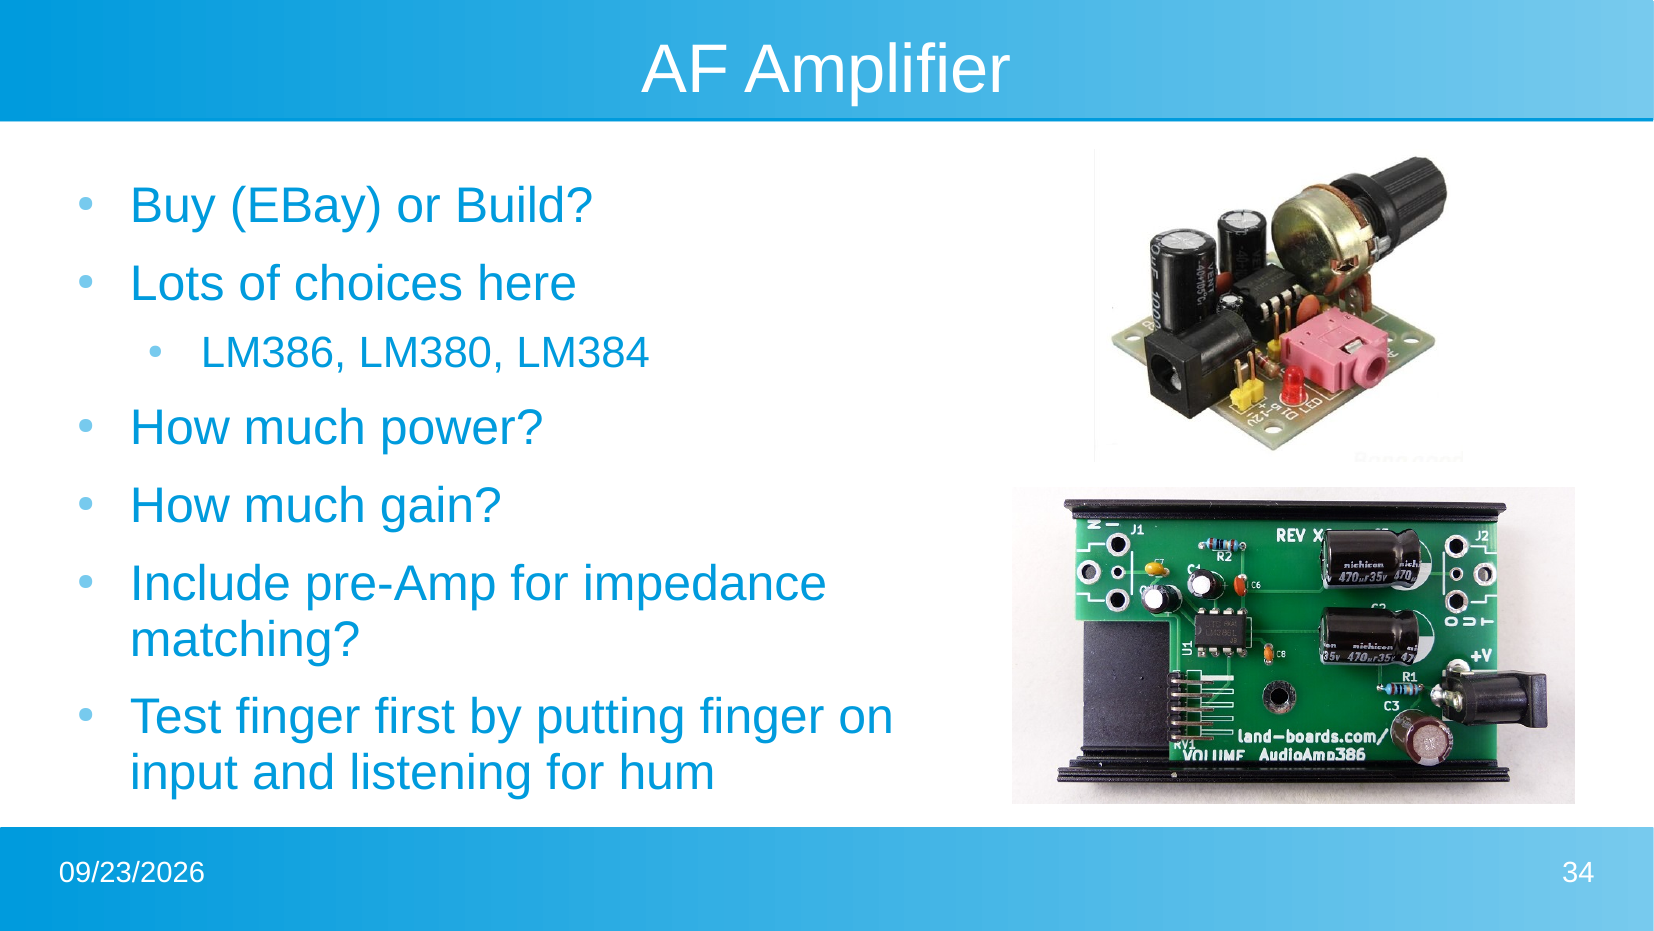

# AF Amplifier
Buy (EBay) or Build?
Lots of choices here
LM386, LM380, LM384
How much power?
How much gain?
Include pre-Amp for impedance matching?
Test finger first by putting finger on input and listening for hum
34